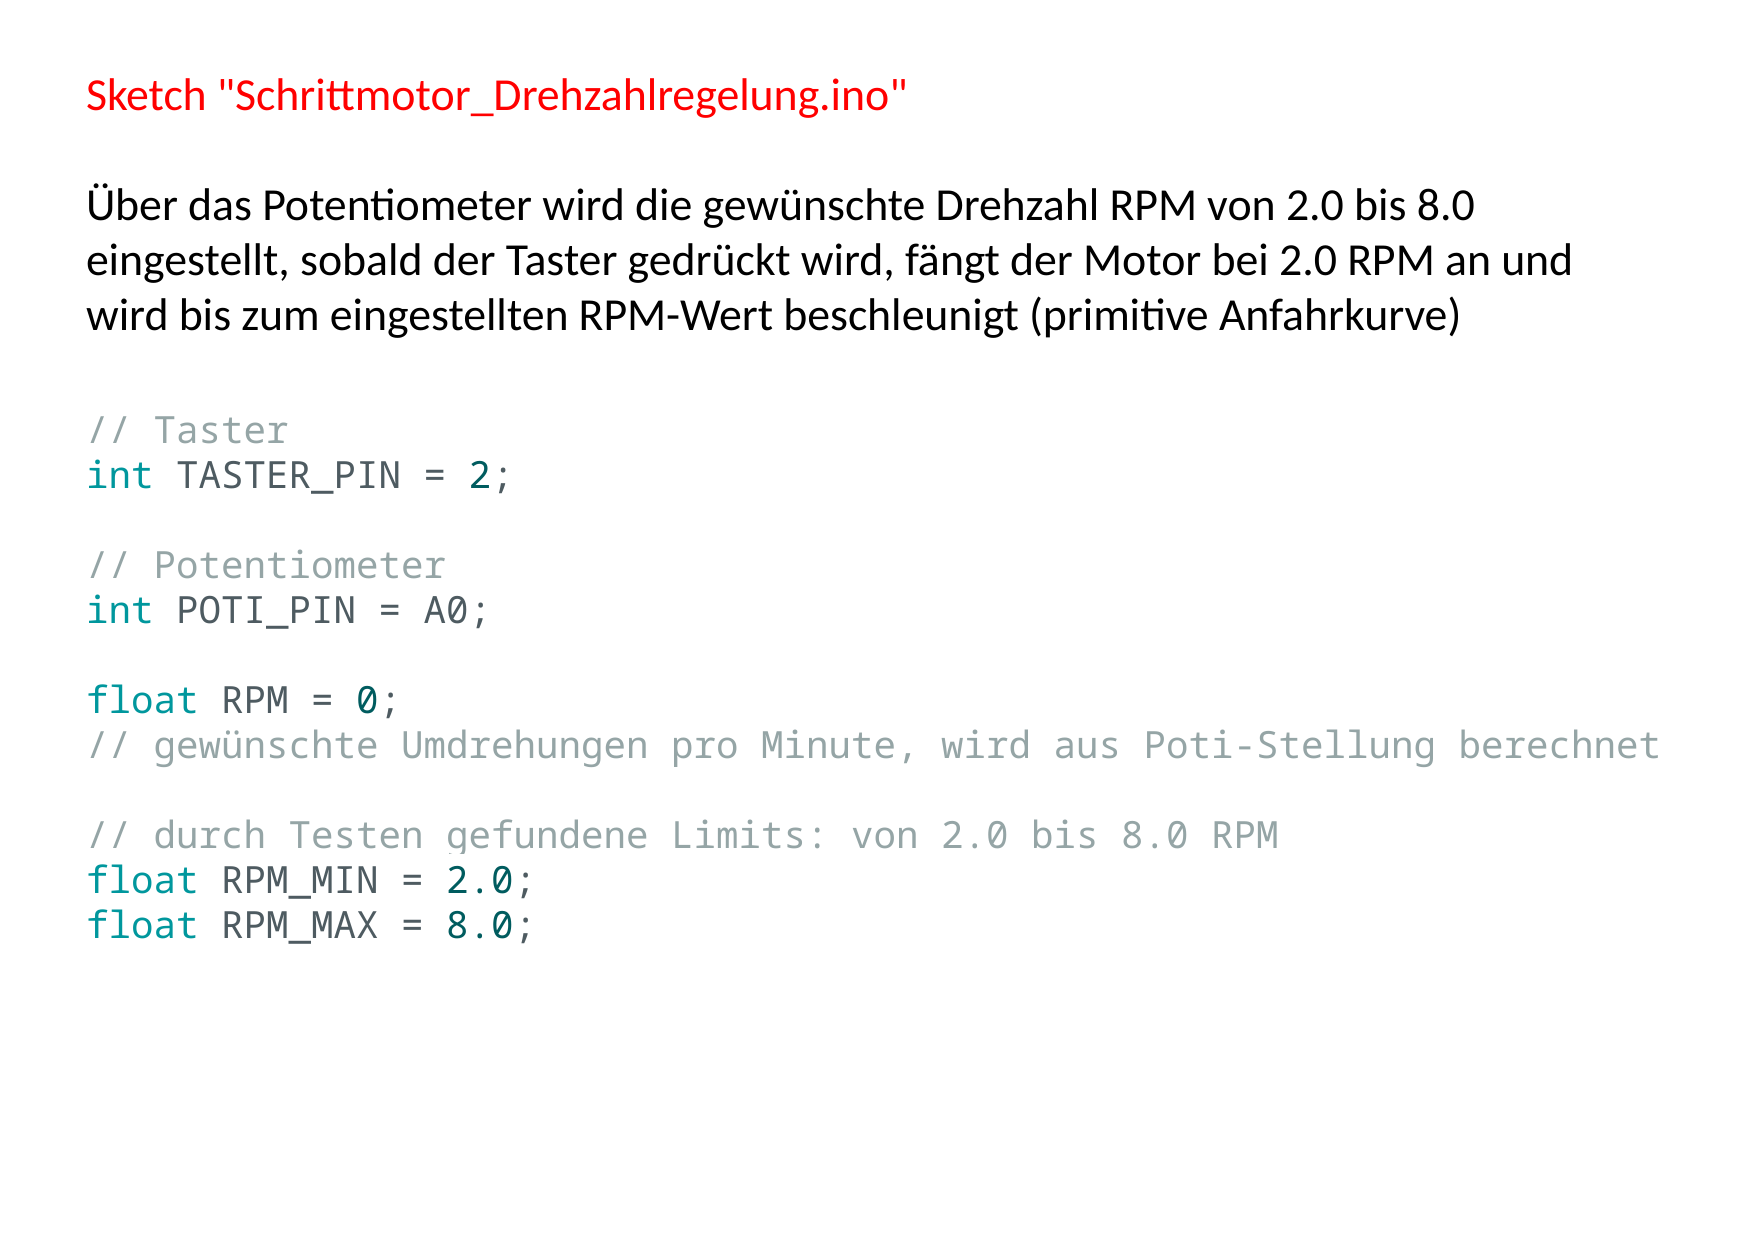

Sketch "Schrittmotor_Drehzahlregelung.ino"
Über das Potentiometer wird die gewünschte Drehzahl RPM von 2.0 bis 8.0 eingestellt, sobald der Taster gedrückt wird, fängt der Motor bei 2.0 RPM an und wird bis zum eingestellten RPM-Wert beschleunigt (primitive Anfahrkurve)
// Taster
int TASTER_PIN = 2;
// Potentiometer
int POTI_PIN = A0;
float RPM = 0;
// gewünschte Umdrehungen pro Minute, wird aus Poti-Stellung berechnet
// durch Testen gefundene Limits: von 2.0 bis 8.0 RPM
float RPM_MIN = 2.0;
float RPM_MAX = 8.0;